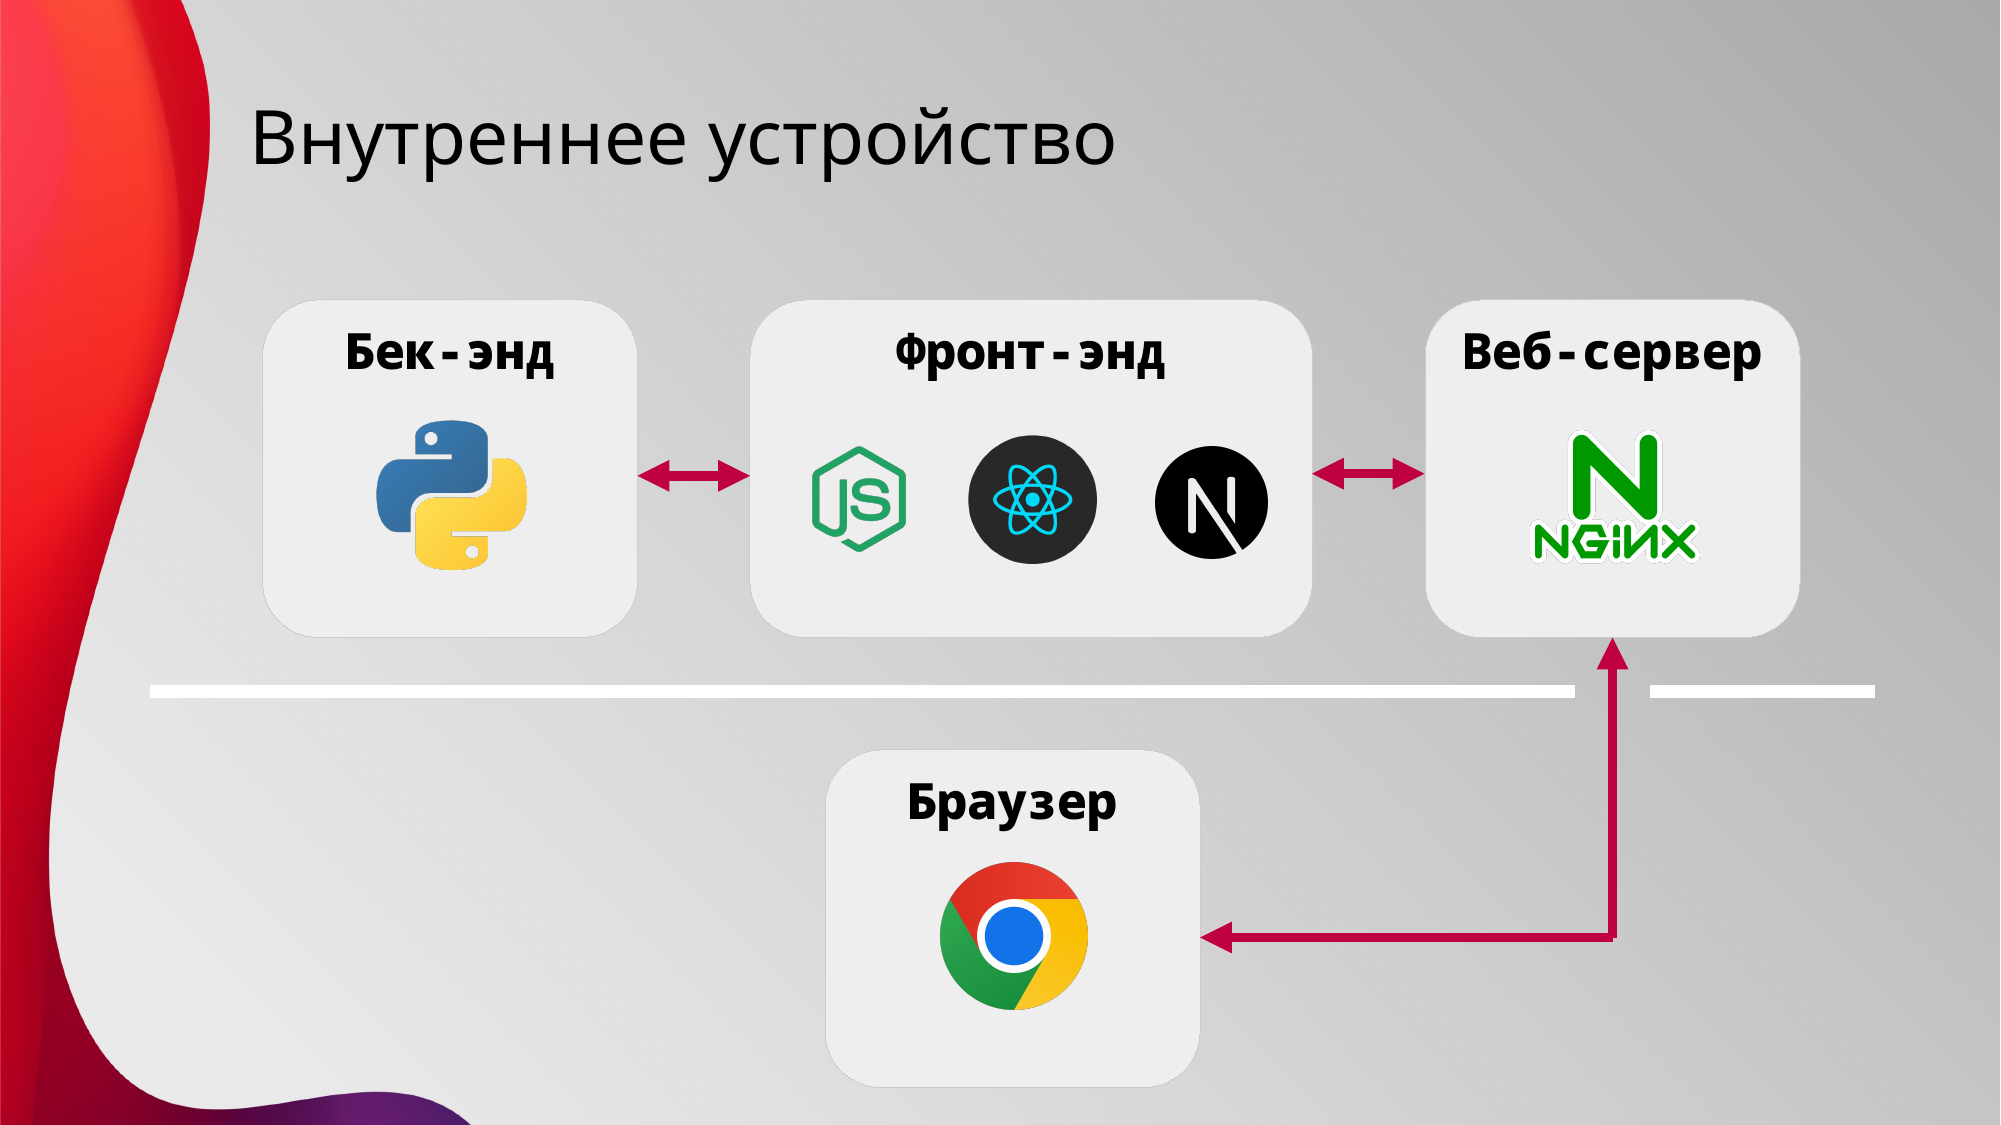

# Внутреннее устройство
Бек-энд
Фронт-энд
Веб-сервер
Браузер